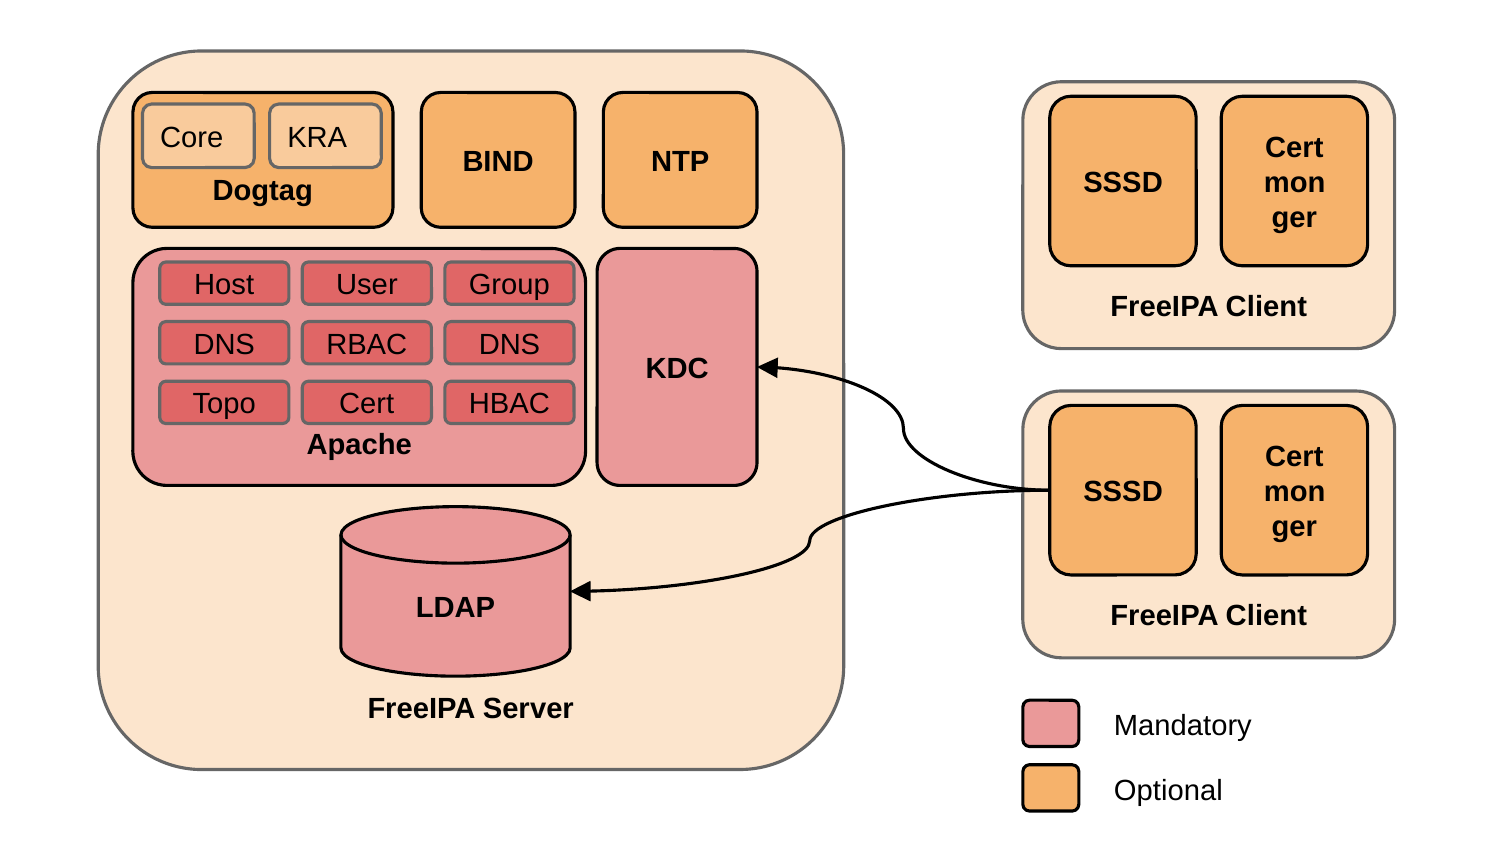

FreeIPA Server
FreeIPA Client
SSSD
Cert
mon
ger
Dogtag
BIND
NTP
Core
KRA
Apache
Host
User
Group
DNS
RBAC
DNS
Topo
Cert
HBAC
KDC
FreeIPA Client
SSSD
Cert
mon
ger
LDAP
Mandatory
Optional